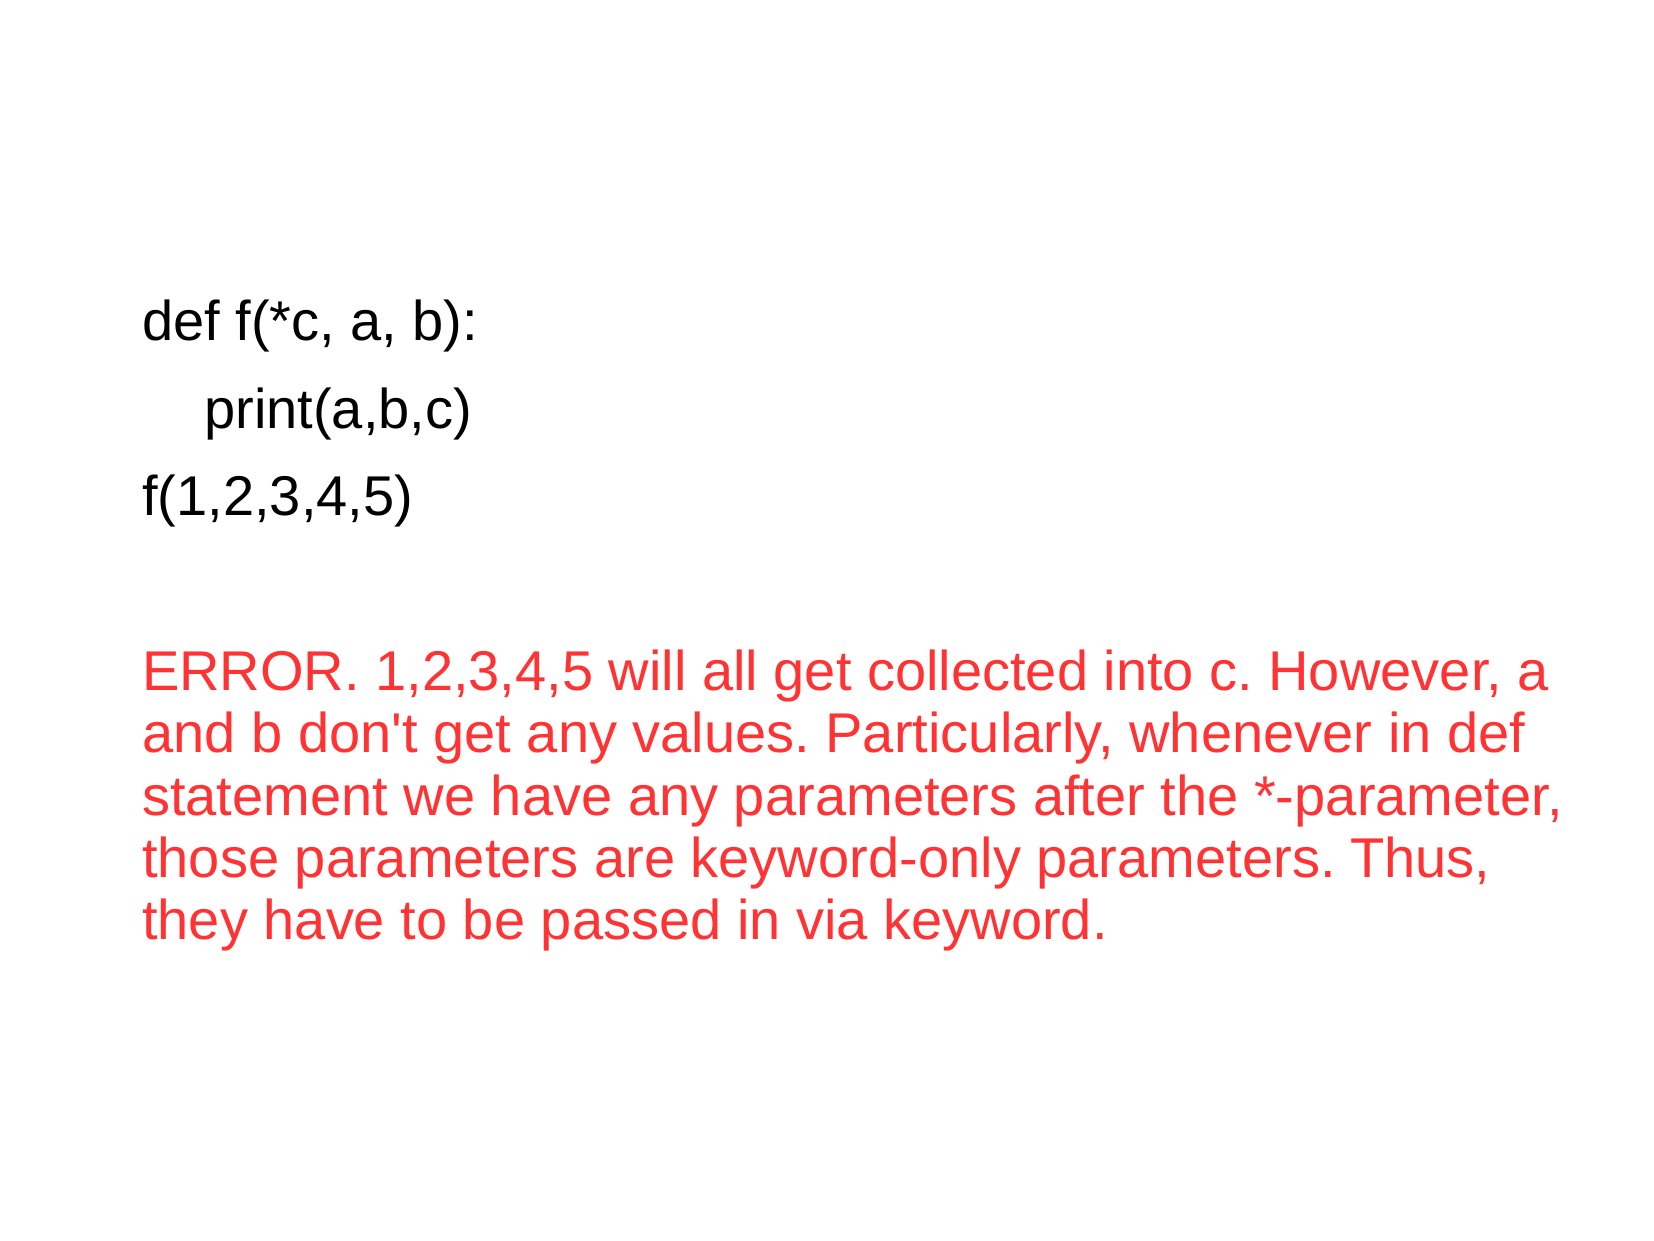

#
def f(*c, a, b):
 print(a,b,c)
f(1,2,3,4,5)
ERROR. 1,2,3,4,5 will all get collected into c. However, a and b don't get any values. Particularly, whenever in def statement we have any parameters after the *-parameter, those parameters are keyword-only parameters. Thus, they have to be passed in via keyword.